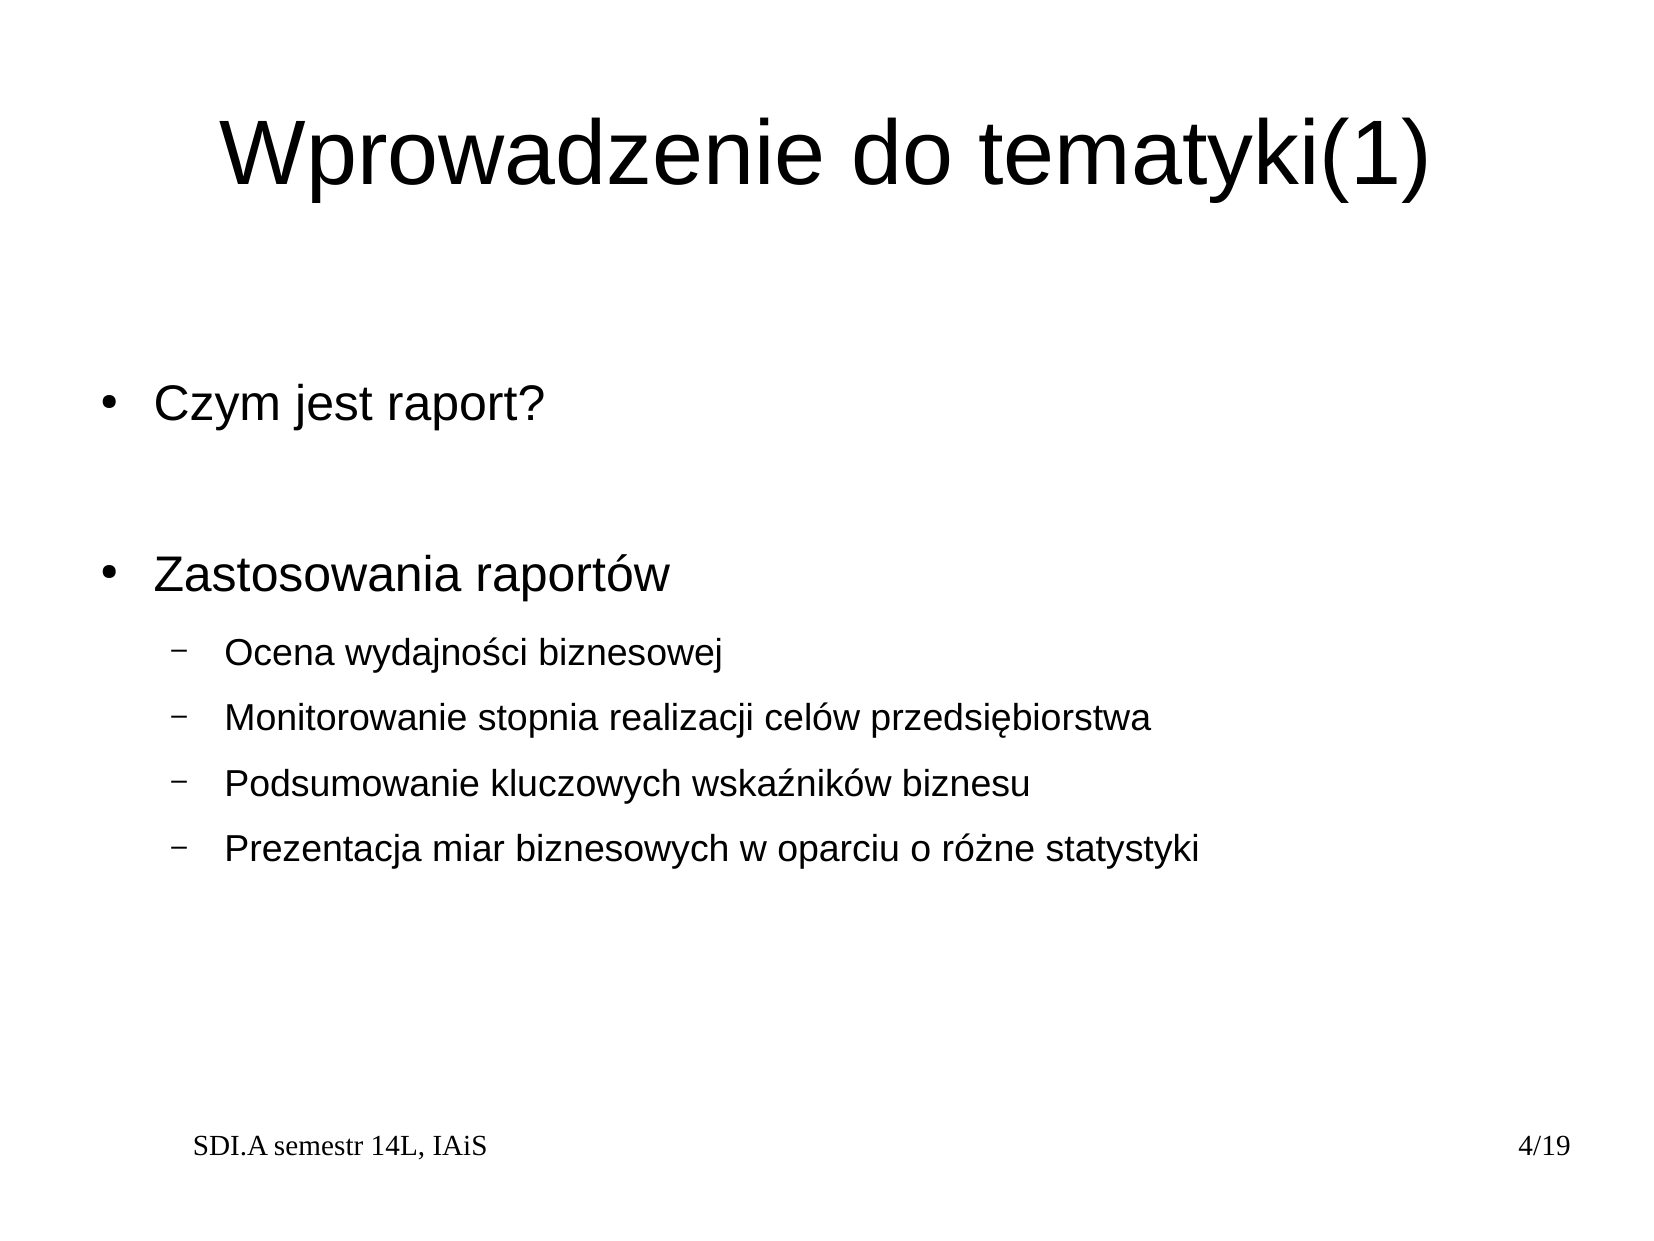

# Wprowadzenie do tematyki(1)
Czym jest raport?
Zastosowania raportów
Ocena wydajności biznesowej
Monitorowanie stopnia realizacji celów przedsiębiorstwa
Podsumowanie kluczowych wskaźników biznesu
Prezentacja miar biznesowych w oparciu o różne statystyki
SDI.A semestr 14L, IAiS
4